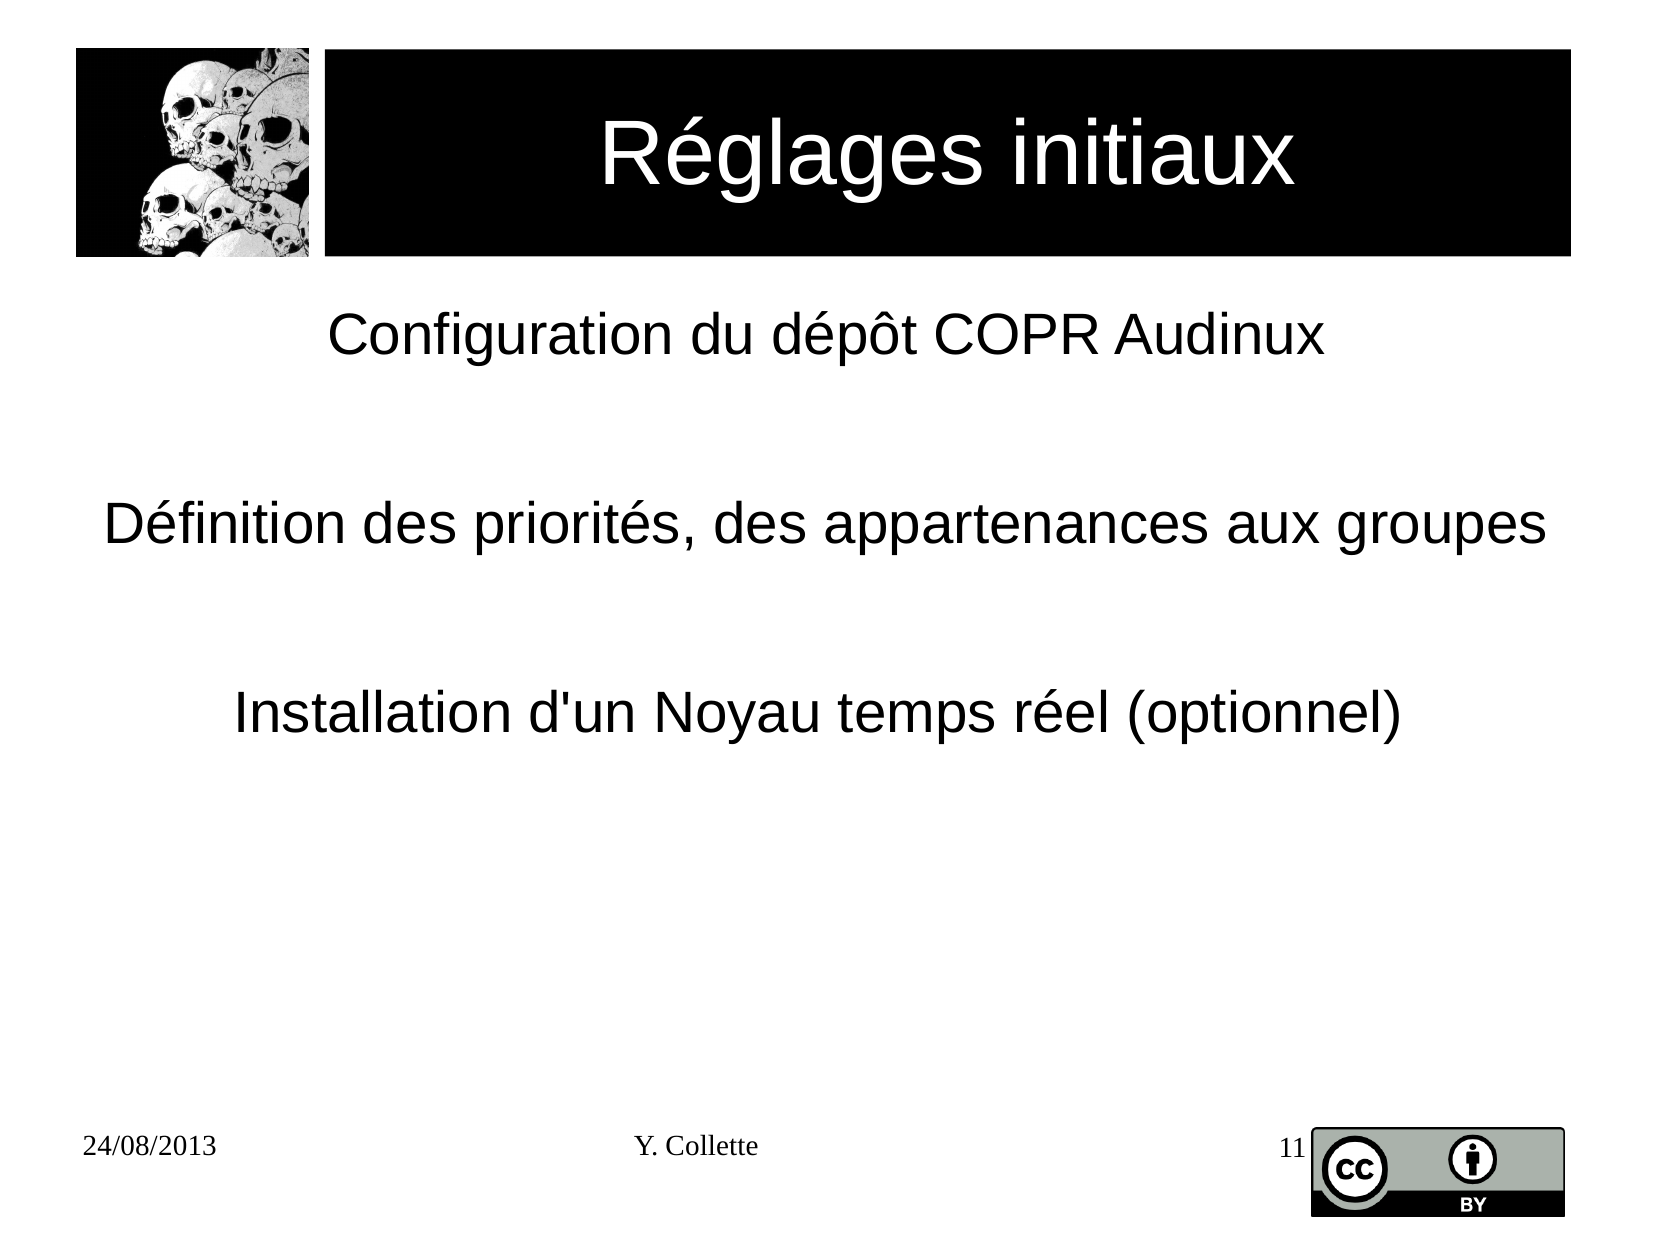

# Réglages initiaux
Configuration du dépôt COPR Audinux
Définition des priorités, des appartenances aux groupes
Installation d'un Noyau temps réel (optionnel)
Y. Collette
11